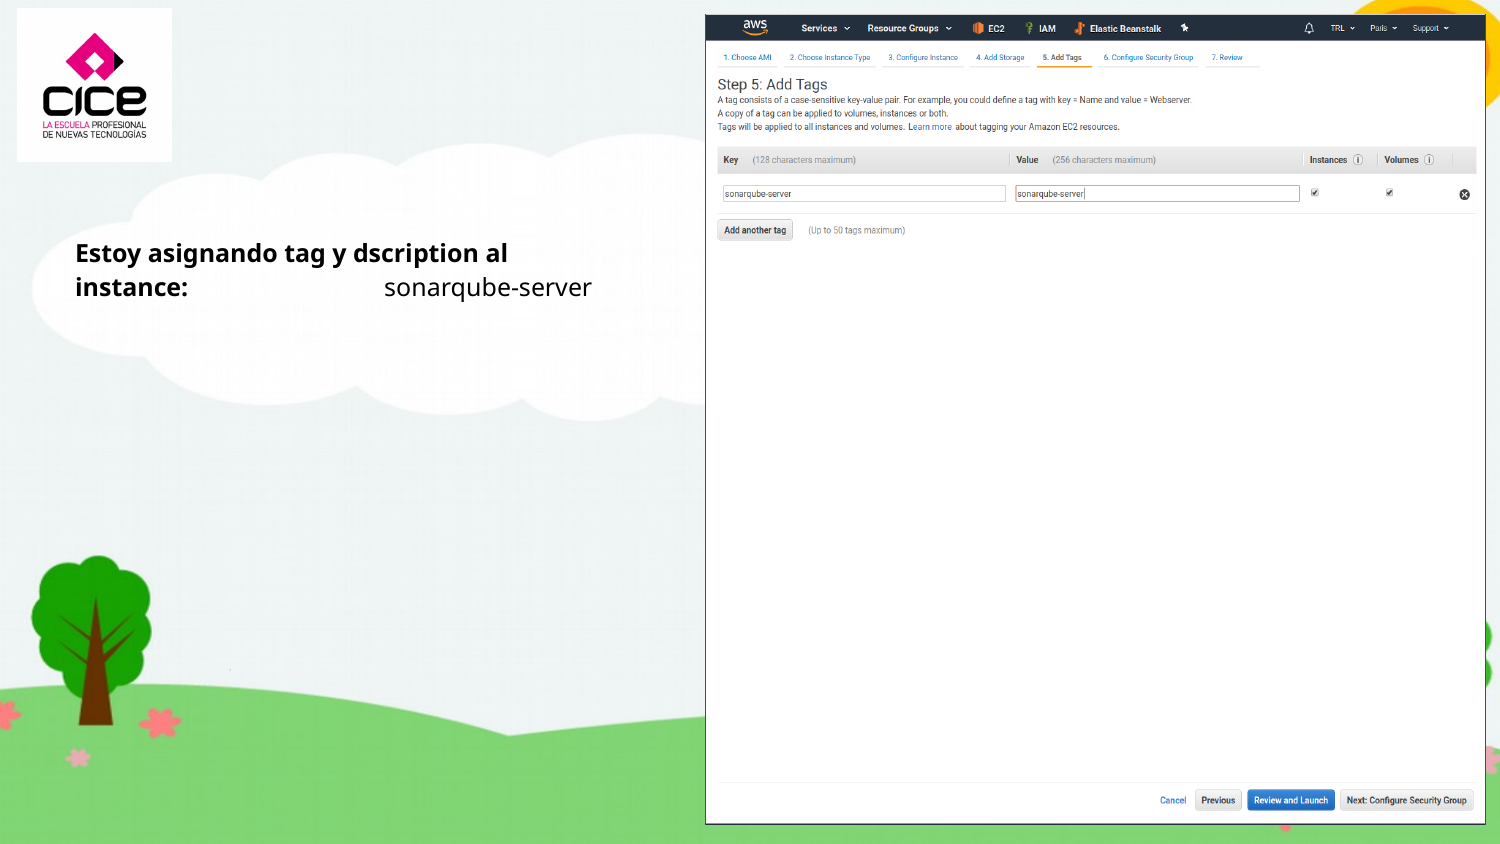

# Estoy asignando tag y dscription al instance: 		 sonarqube-server